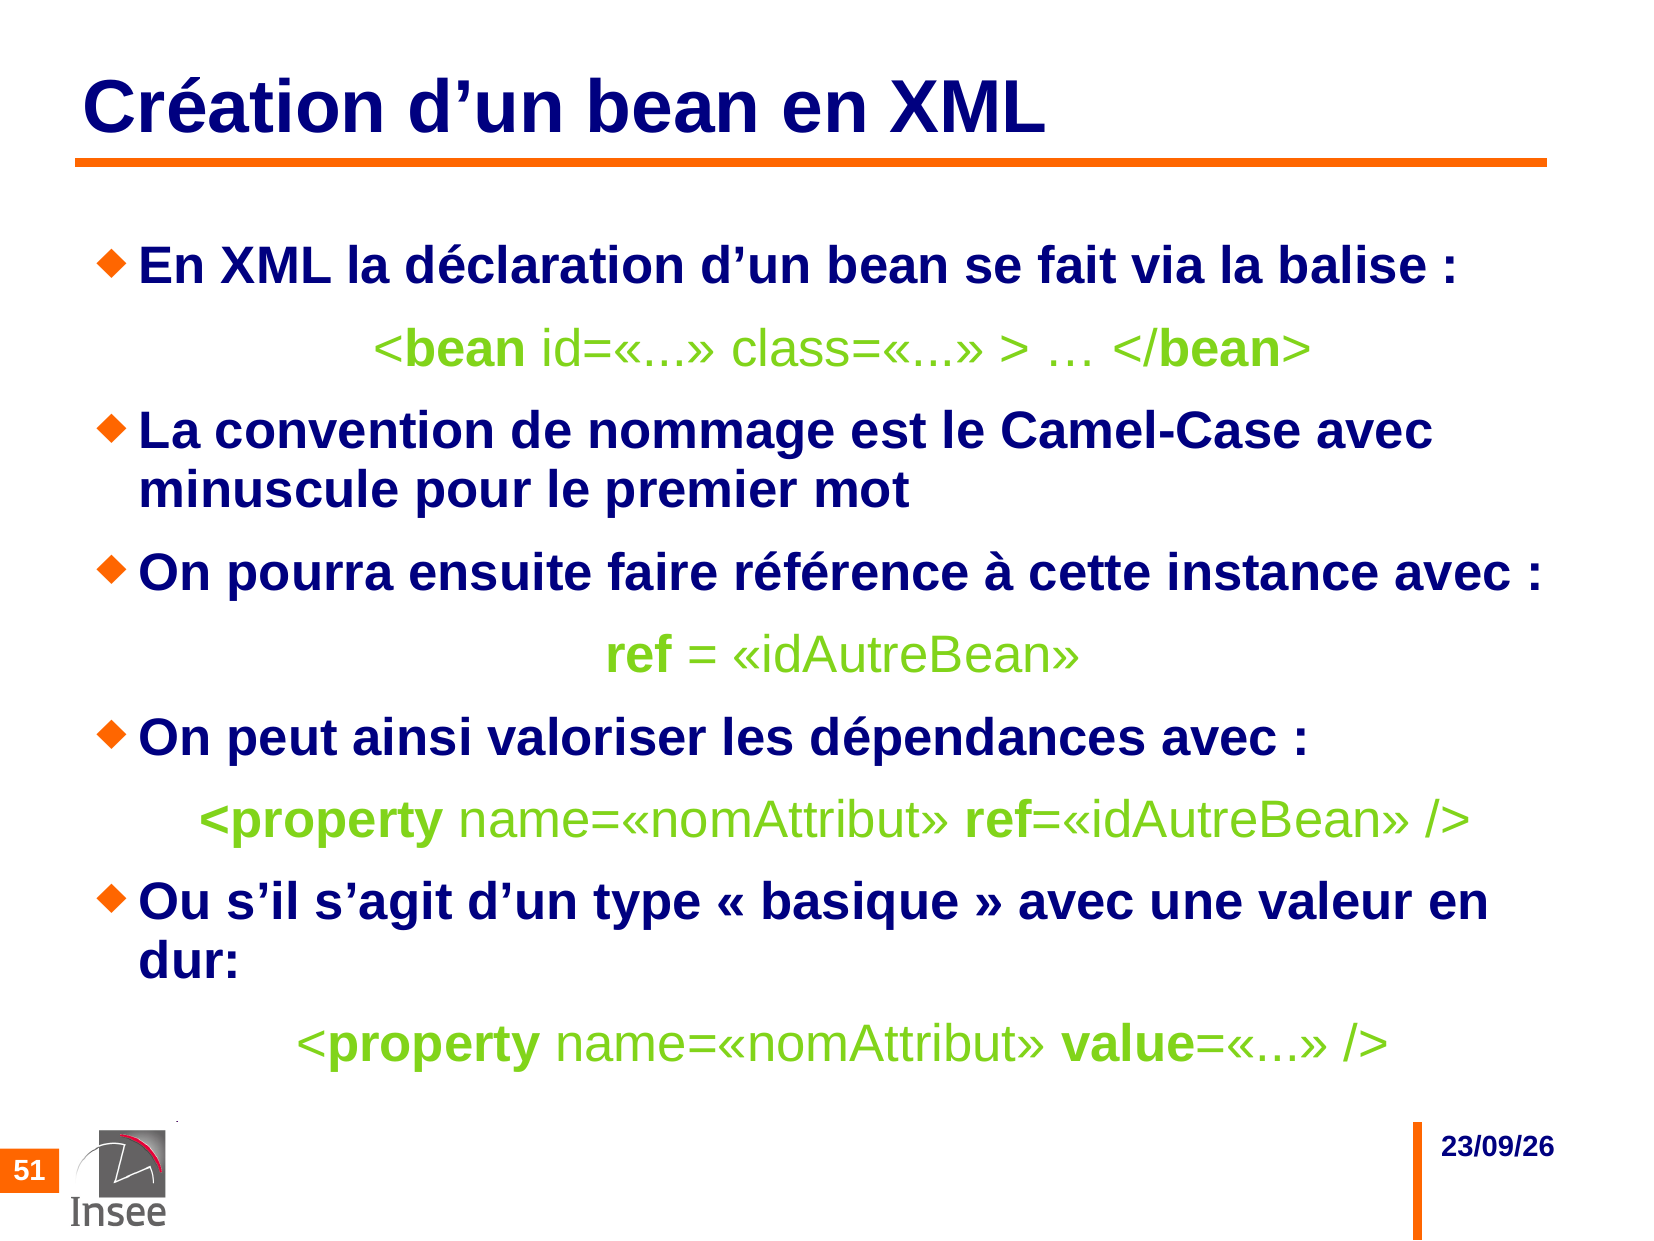

# Création d’un bean en XML
En XML la déclaration d’un bean se fait via la balise :
<bean id=«...» class=«...» > … </bean>
La convention de nommage est le Camel-Case avec minuscule pour le premier mot
On pourra ensuite faire référence à cette instance avec :
ref = «idAutreBean»
On peut ainsi valoriser les dépendances avec :
<property name=«nomAttribut» ref=«idAutreBean» />
Ou s’il s’agit d’un type « basique » avec une valeur en dur:
<property name=«nomAttribut» value=«...» />
51